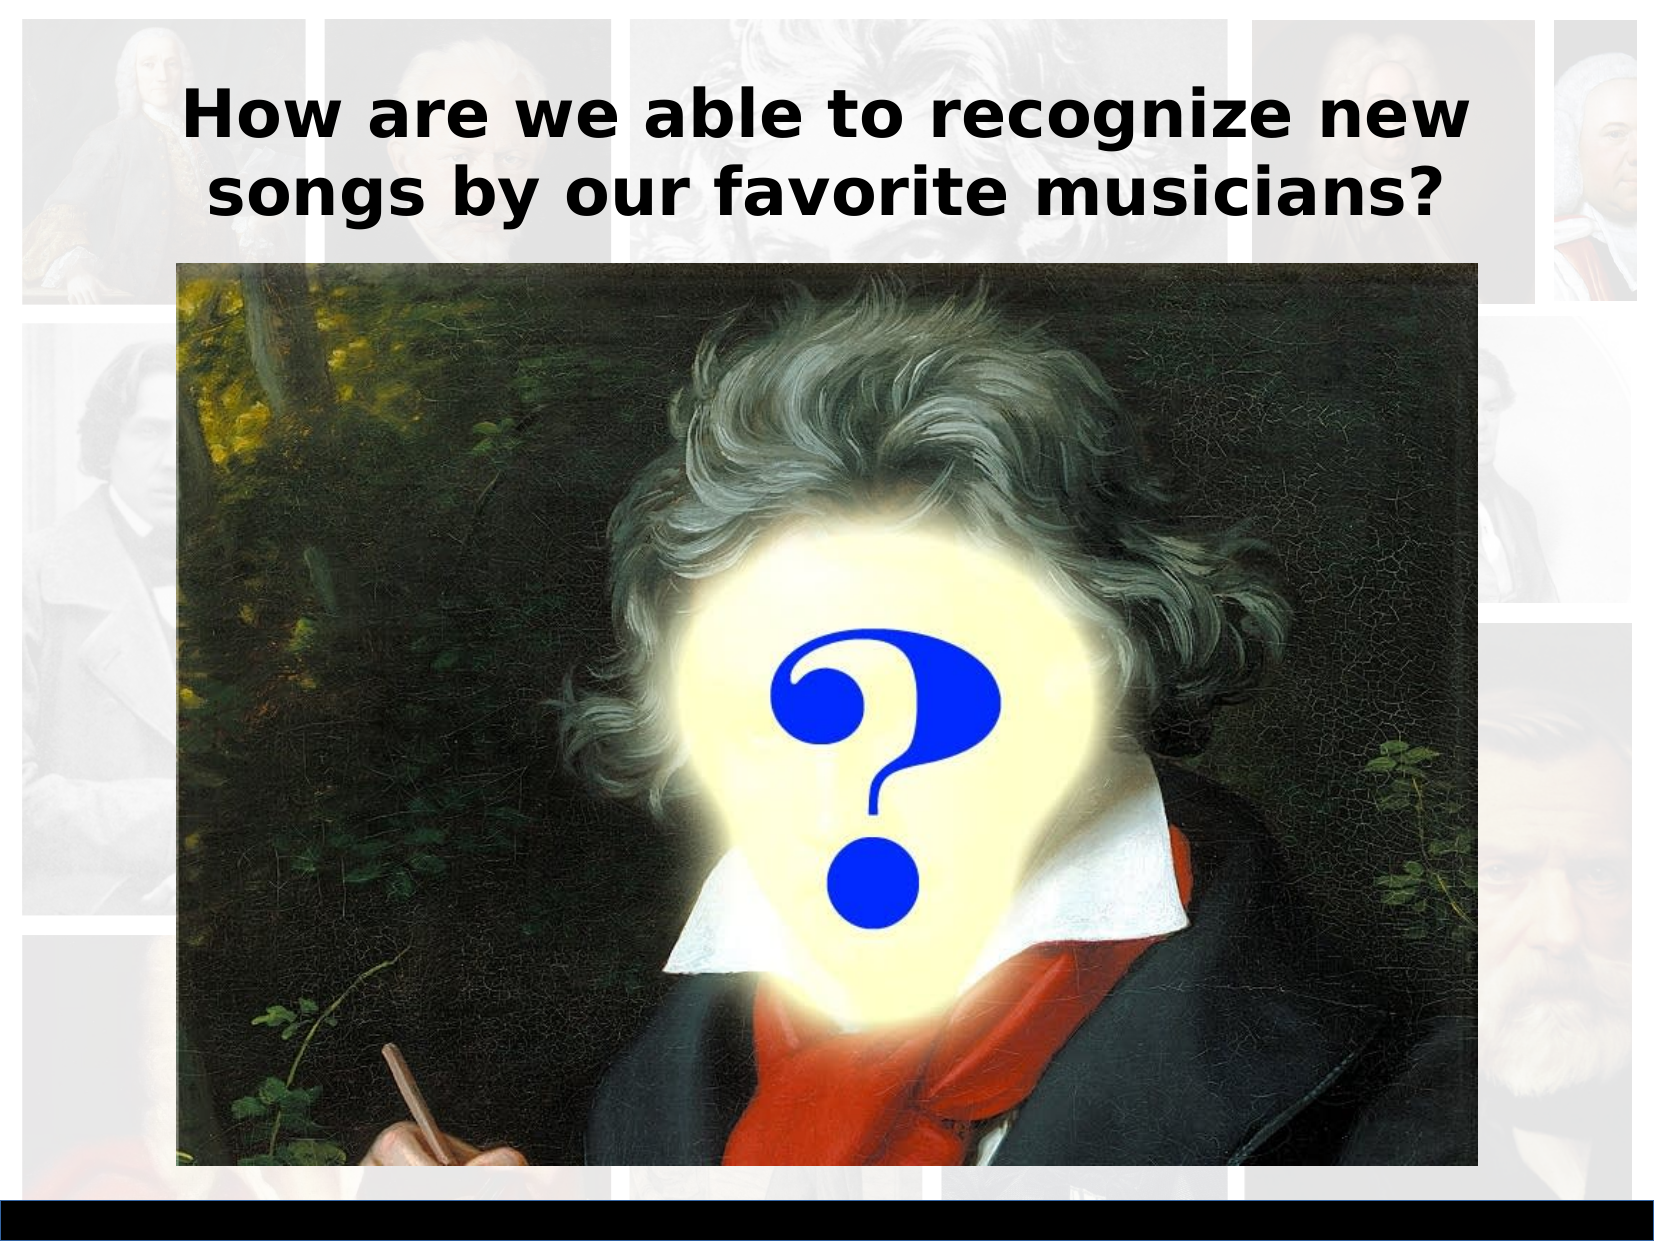

# How are we able to recognize new songs by our favorite musicians?